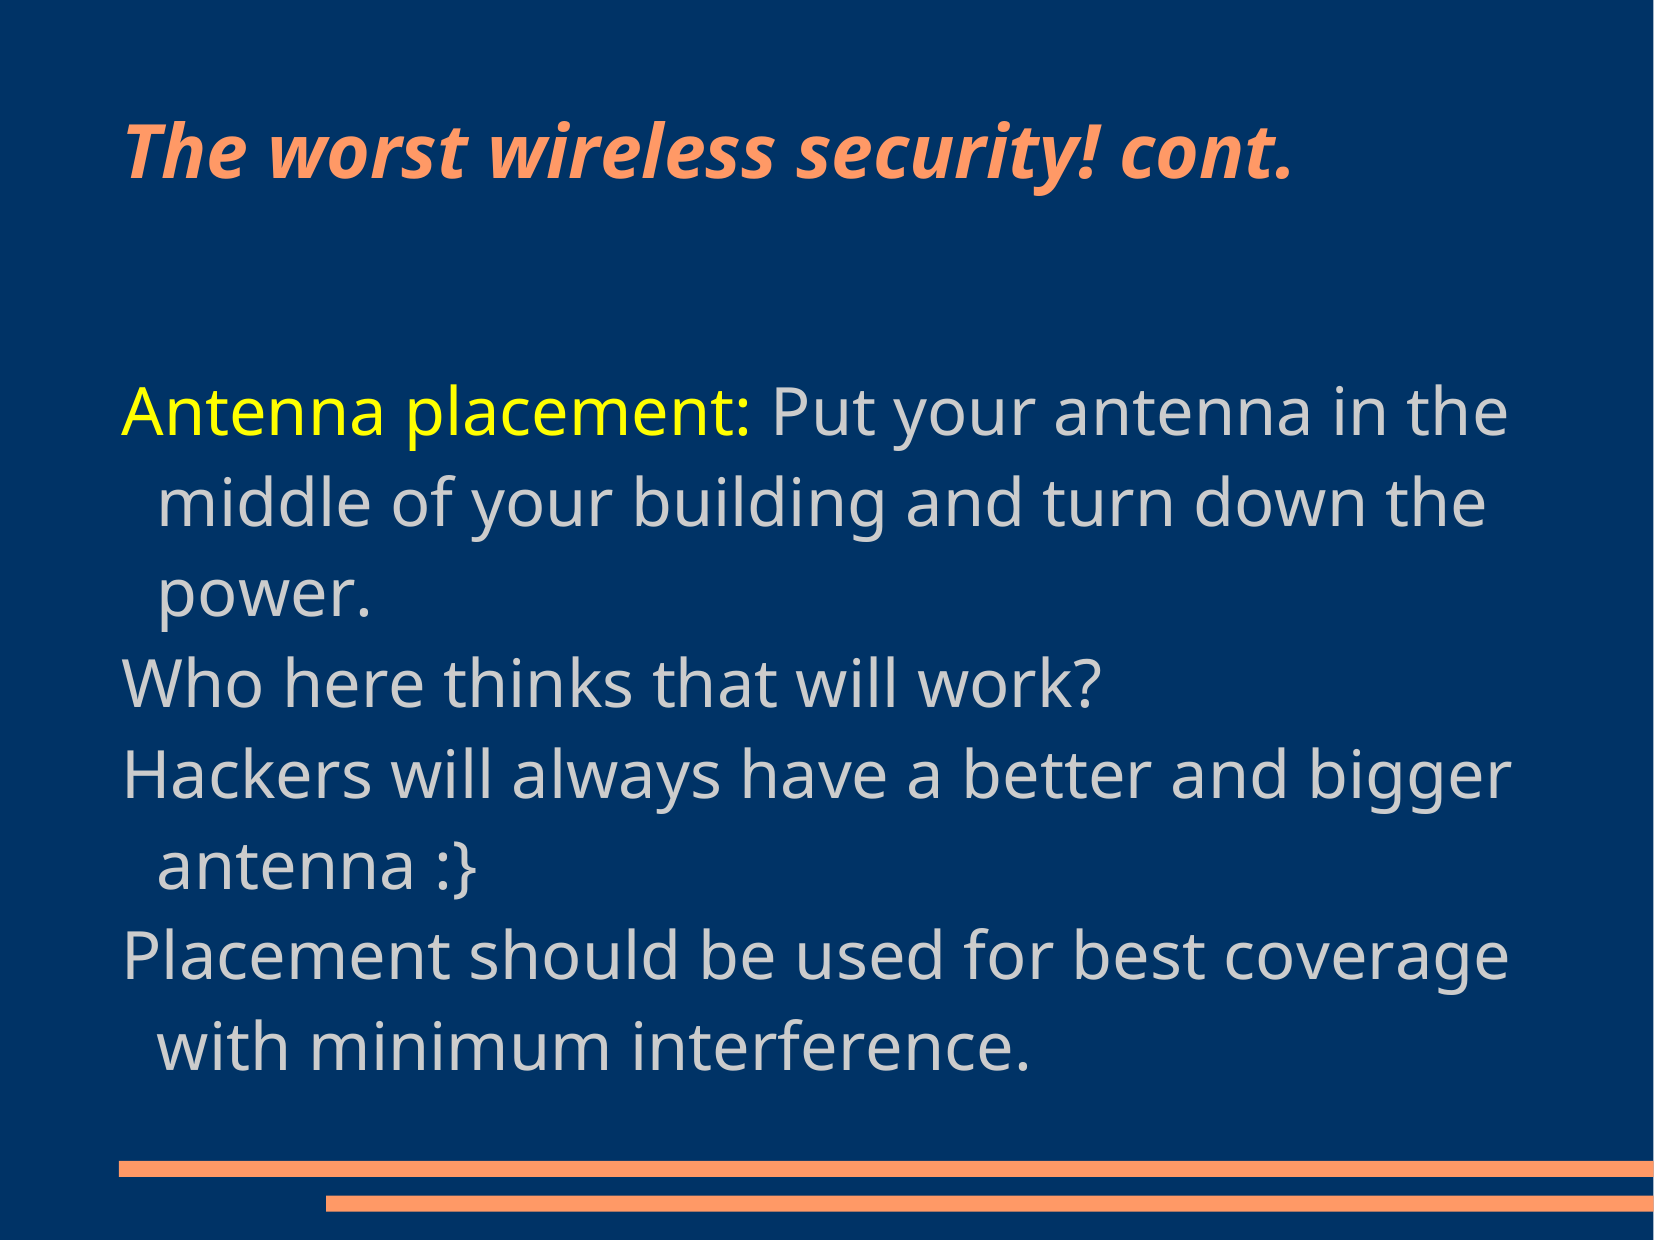

# The worst wireless security! cont.
Antenna placement: Put your antenna in the middle of your building and turn down the power.
Who here thinks that will work?
Hackers will always have a better and bigger antenna :}
Placement should be used for best coverage with minimum interference.